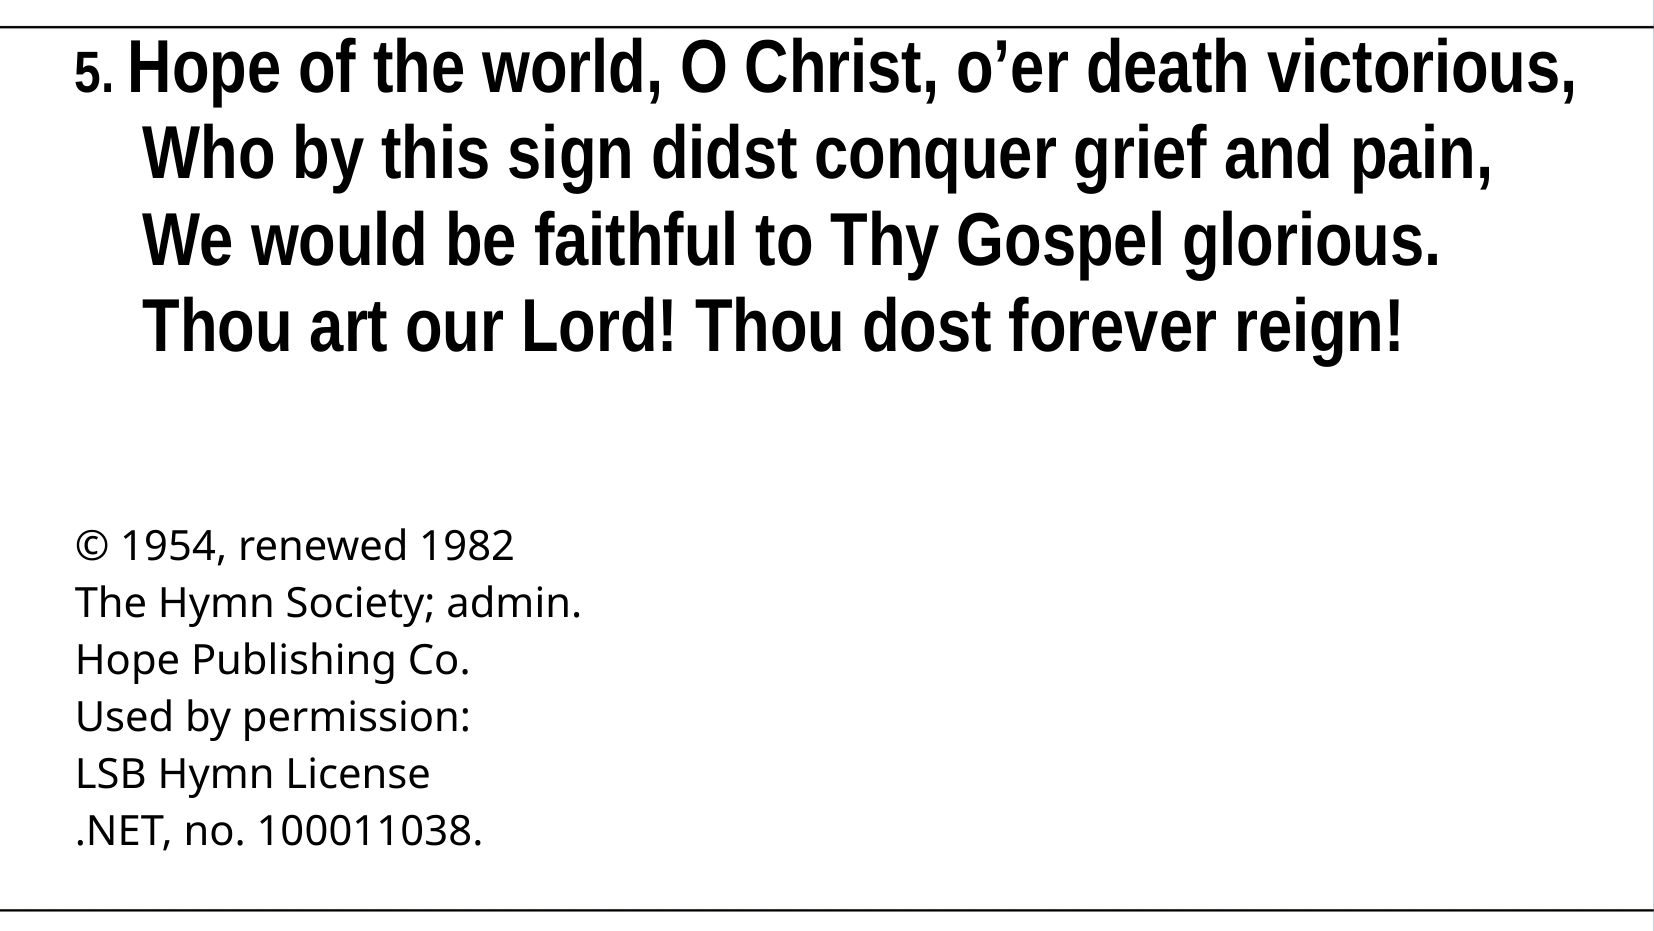

5. 	Hope of the world, O Christ, o’er death victorious,
 Who by this sign didst conquer grief and pain,
 We would be faithful to Thy Gospel glorious.
 Thou art our Lord! Thou dost forever reign!
© 1954, renewed 1982
The Hymn Society; admin.
Hope Publishing Co.
Used by permission:
LSB Hymn License
.NET, no. 100011038.